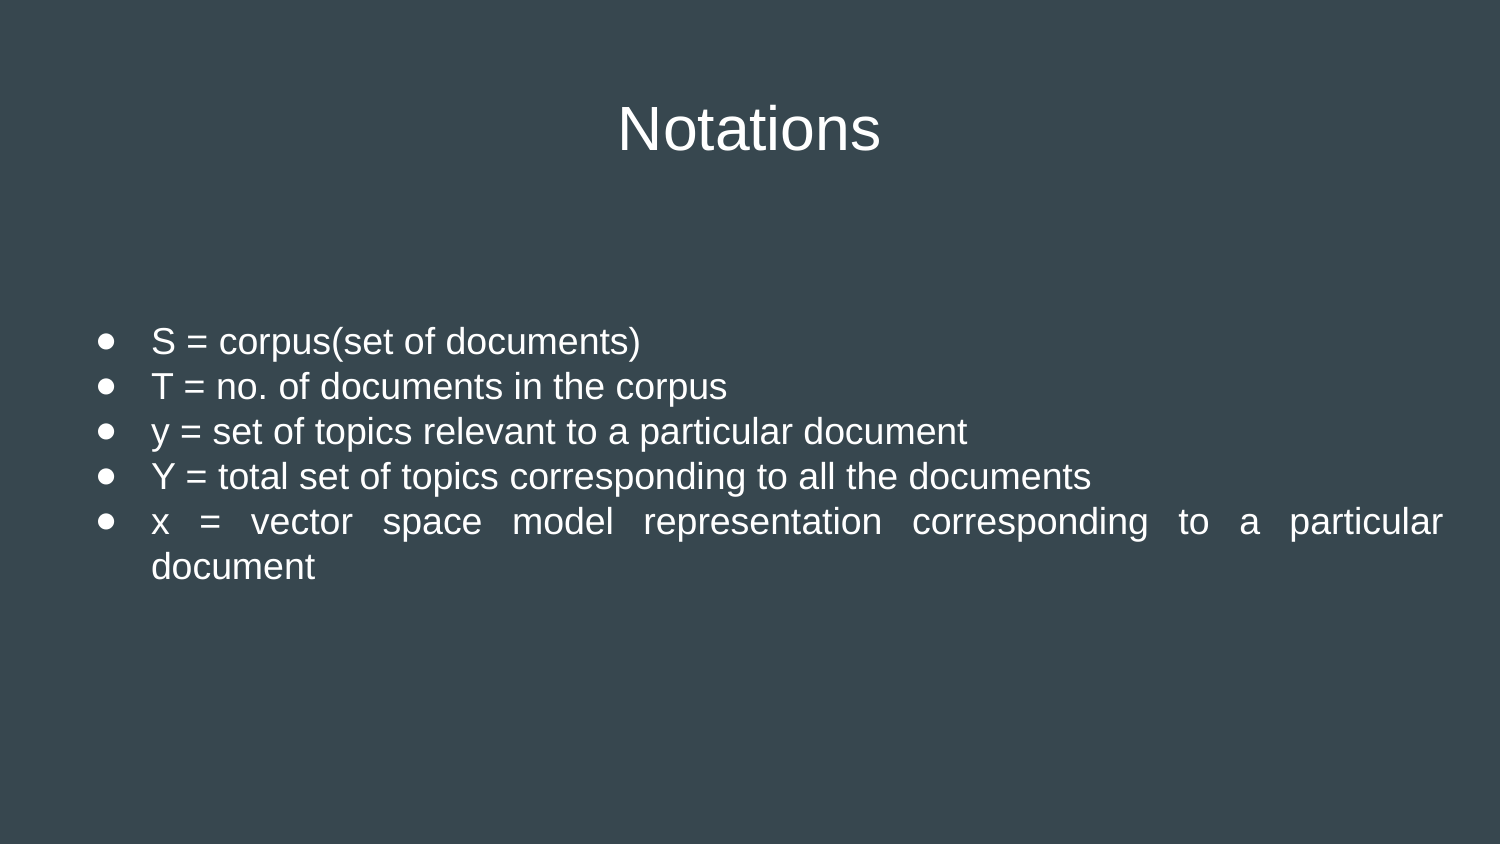

# Notations
S = corpus(set of documents)
T = no. of documents in the corpus
y = set of topics relevant to a particular document
Y = total set of topics corresponding to all the documents
x = vector space model representation corresponding to a particular document